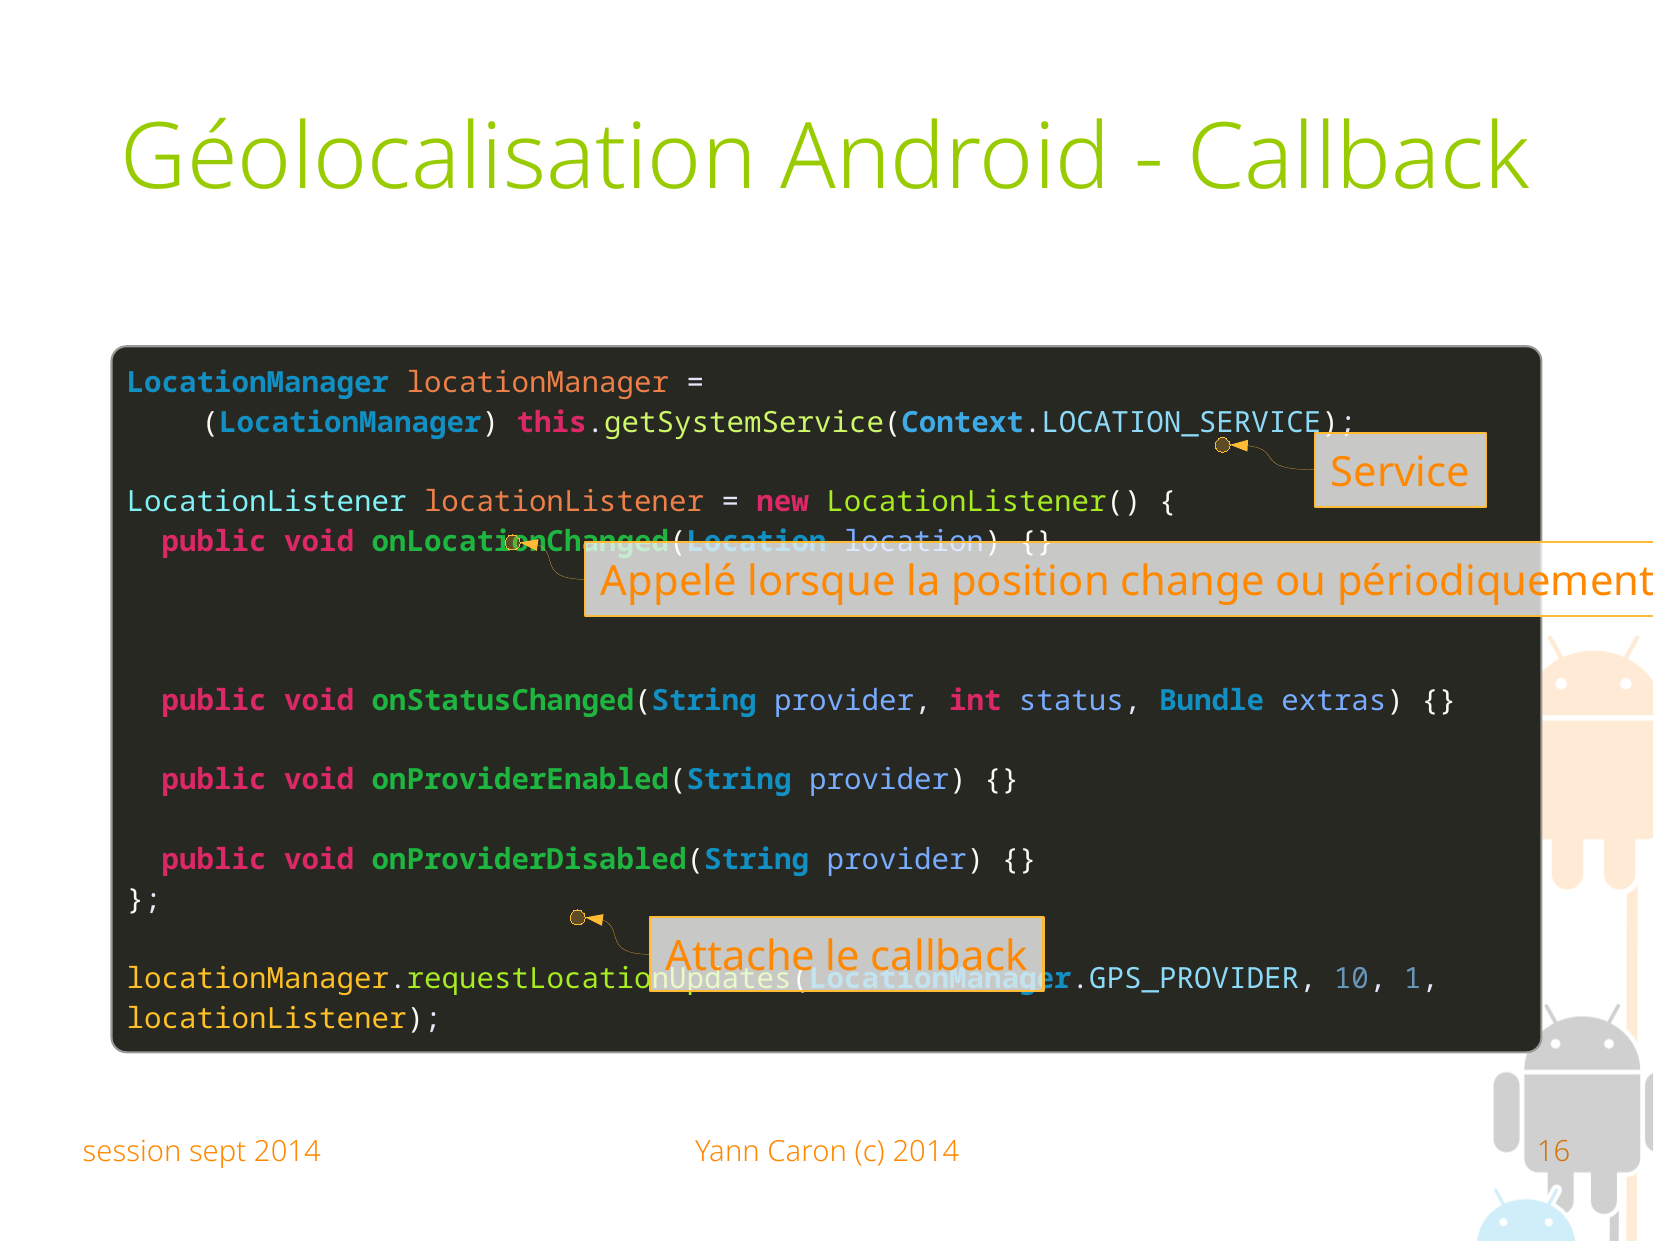

# Géolocalisation Android - Callback
LocationManager locationManager =
	(LocationManager) this.getSystemService(Context.LOCATION_SERVICE);
LocationListener locationListener = new LocationListener() {
 public void onLocationChanged(Location location) {}
 public void onStatusChanged(String provider, int status, Bundle extras) {}
 public void onProviderEnabled(String provider) {}
 public void onProviderDisabled(String provider) {}
};
locationManager.requestLocationUpdates(LocationManager.GPS_PROVIDER, 10, 1, locationListener);
Service
Appelé lorsque la position change ou périodiquement
Attache le callback
session sept 2014
Yann Caron (c) 2014
16